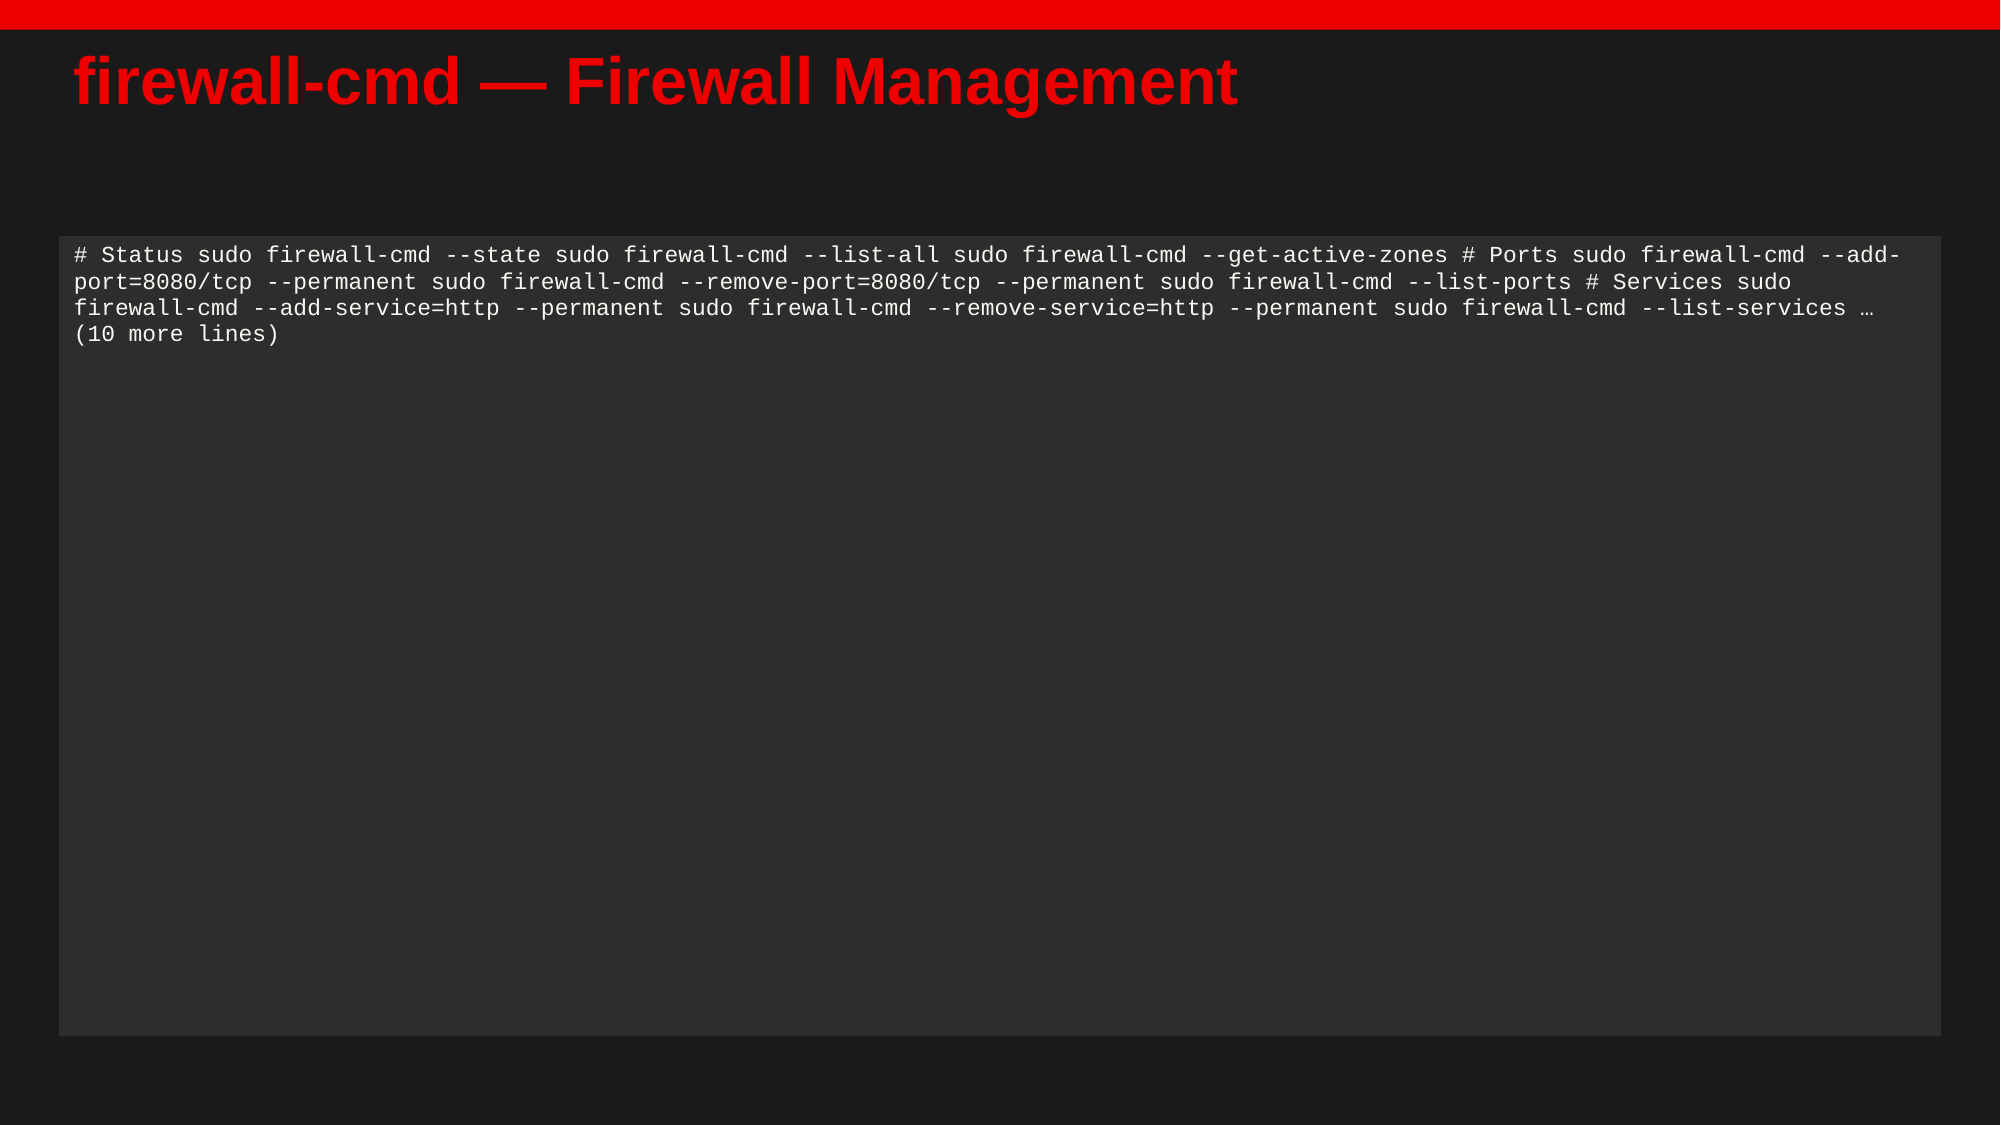

firewall-cmd — Firewall Management
# Status sudo firewall-cmd --state sudo firewall-cmd --list-all sudo firewall-cmd --get-active-zones # Ports sudo firewall-cmd --add-port=8080/tcp --permanent sudo firewall-cmd --remove-port=8080/tcp --permanent sudo firewall-cmd --list-ports # Services sudo firewall-cmd --add-service=http --permanent sudo firewall-cmd --remove-service=http --permanent sudo firewall-cmd --list-services … (10 more lines)